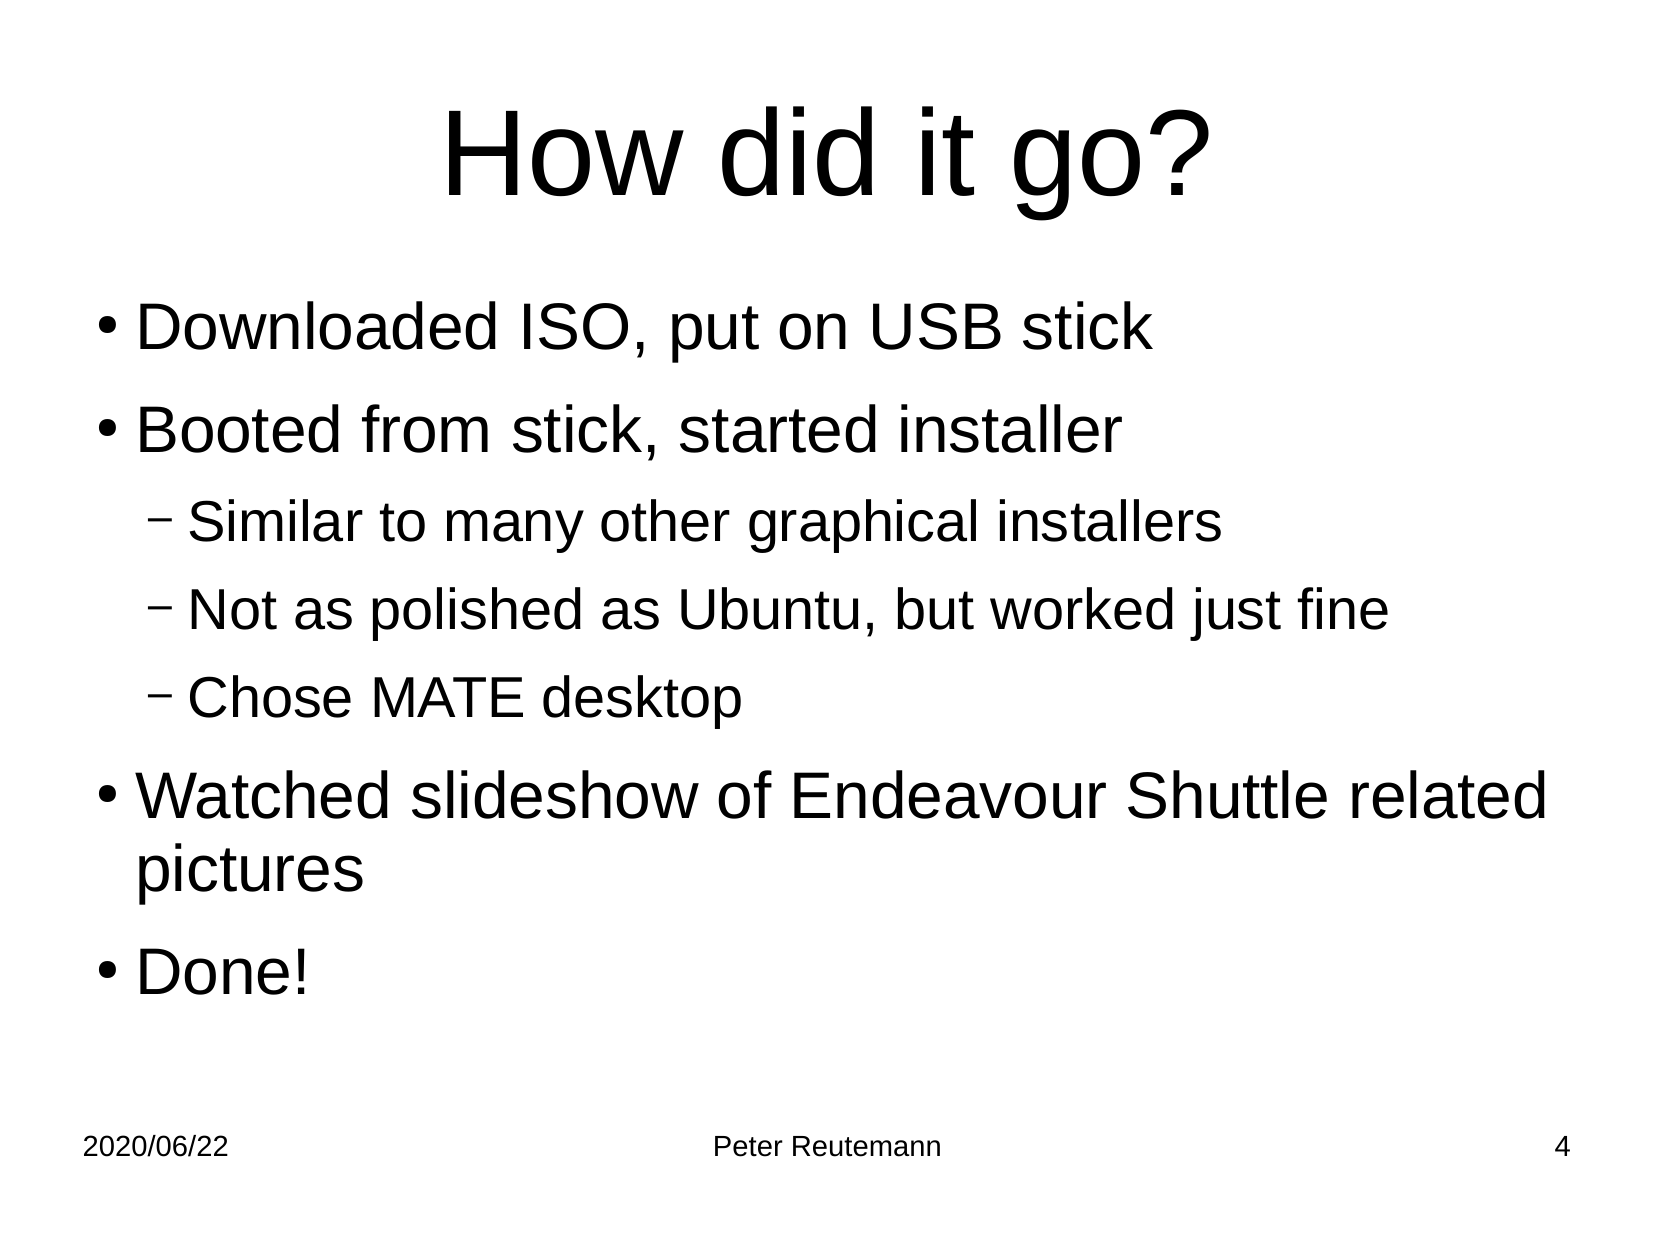

# How did it go?
Downloaded ISO, put on USB stick
Booted from stick, started installer
Similar to many other graphical installers
Not as polished as Ubuntu, but worked just fine
Chose MATE desktop
Watched slideshow of Endeavour Shuttle related pictures
Done!
2020/06/22
Peter Reutemann
4